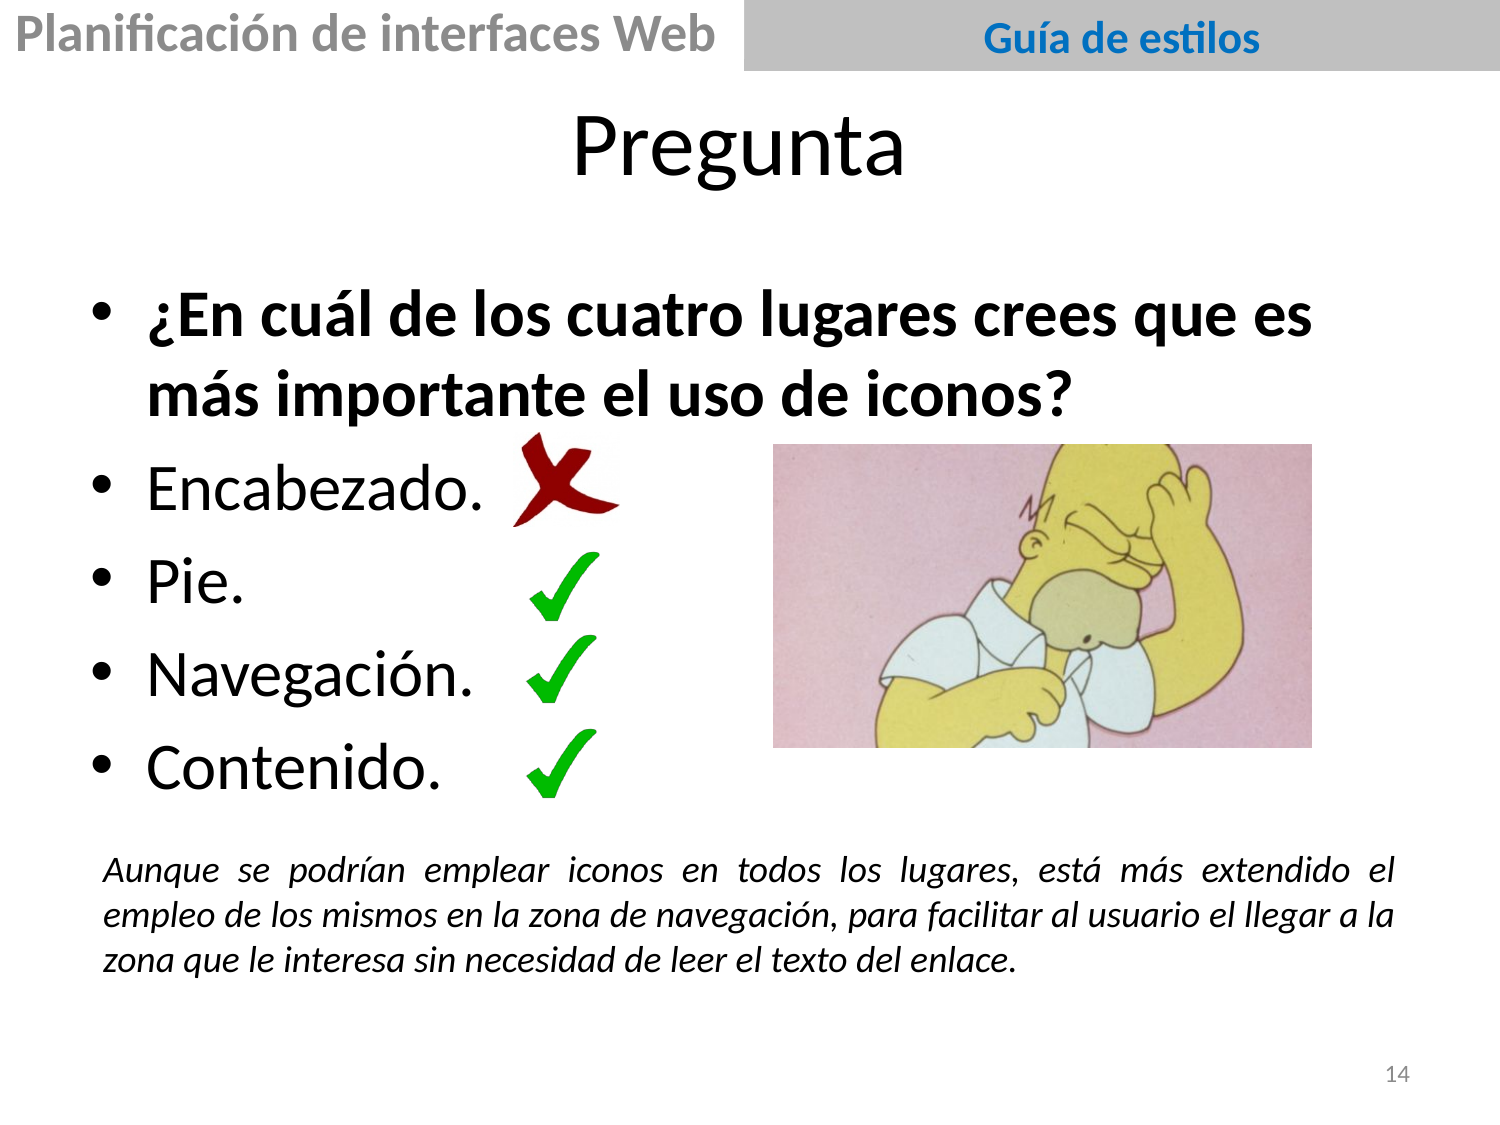

Planificación de interfaces Web
Guía de estilos
# Pregunta
¿En cuál de los cuatro lugares crees que es más importante el uso de iconos?
Encabezado.
Pie.
Navegación.
Contenido.
Aunque se podrían emplear iconos en todos los lugares, está más extendido el empleo de los mismos en la zona de navegación, para facilitar al usuario el llegar a la zona que le interesa sin necesidad de leer el texto del enlace.